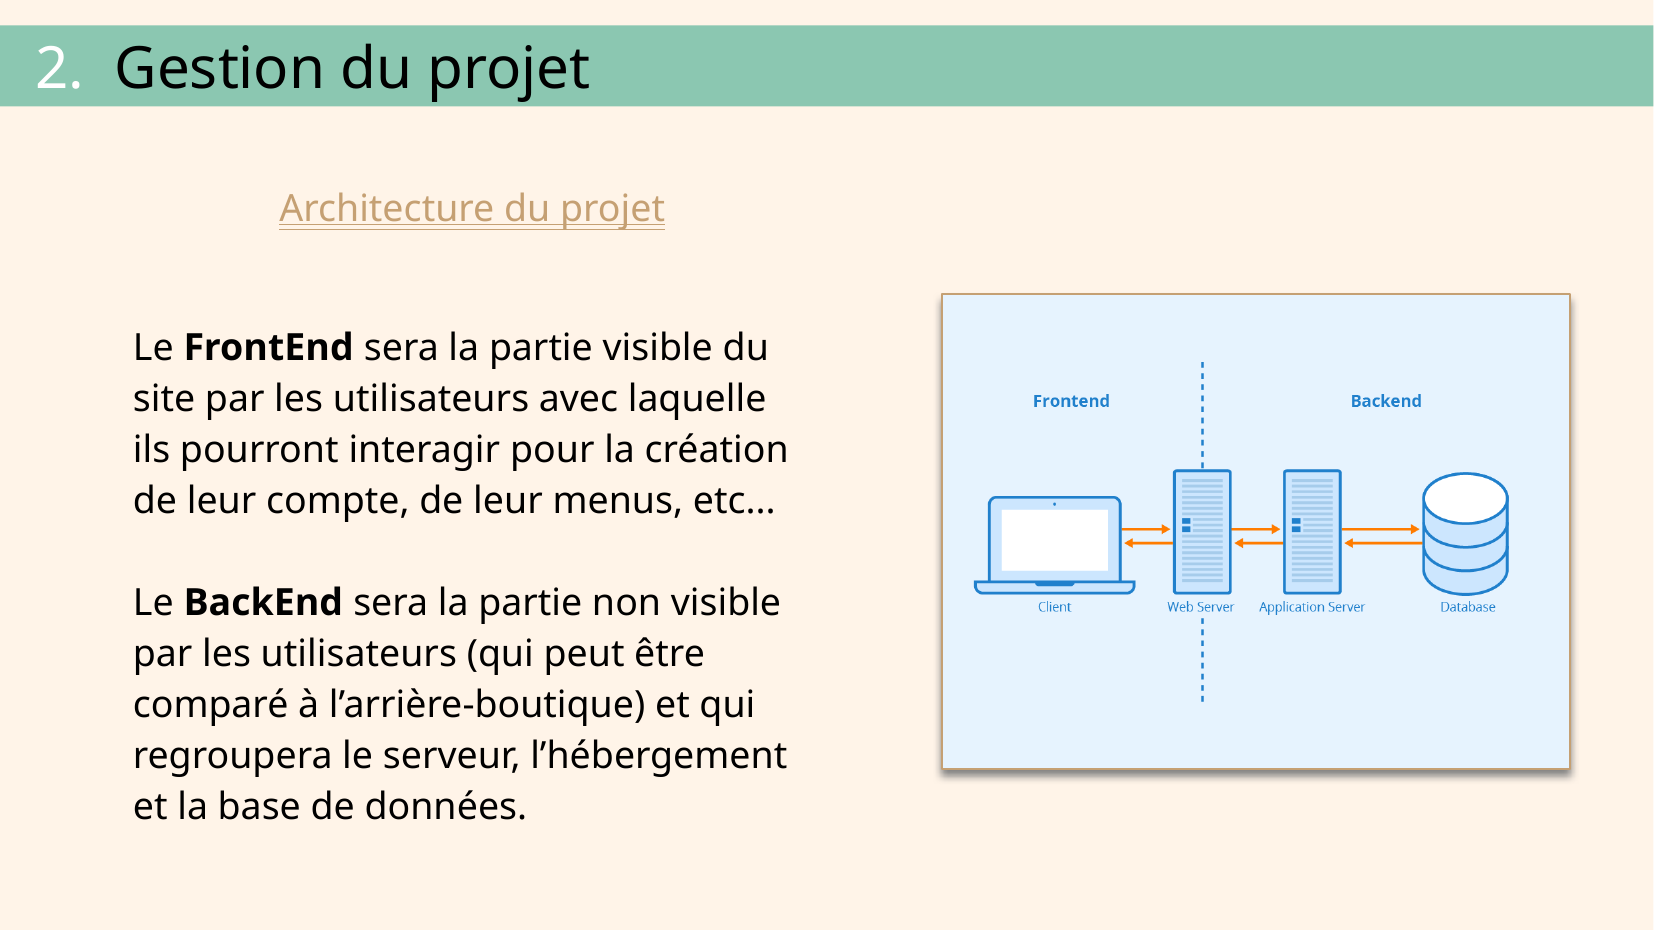

# 2. Gestion du projet
Architecture du projet
Le FrontEnd sera la partie visible du site par les utilisateurs avec laquelle ils pourront interagir pour la création de leur compte, de leur menus, etc...
Le BackEnd sera la partie non visible par les utilisateurs (qui peut être comparé à l’arrière-boutique) et qui regroupera le serveur, l’hébergement et la base de données.